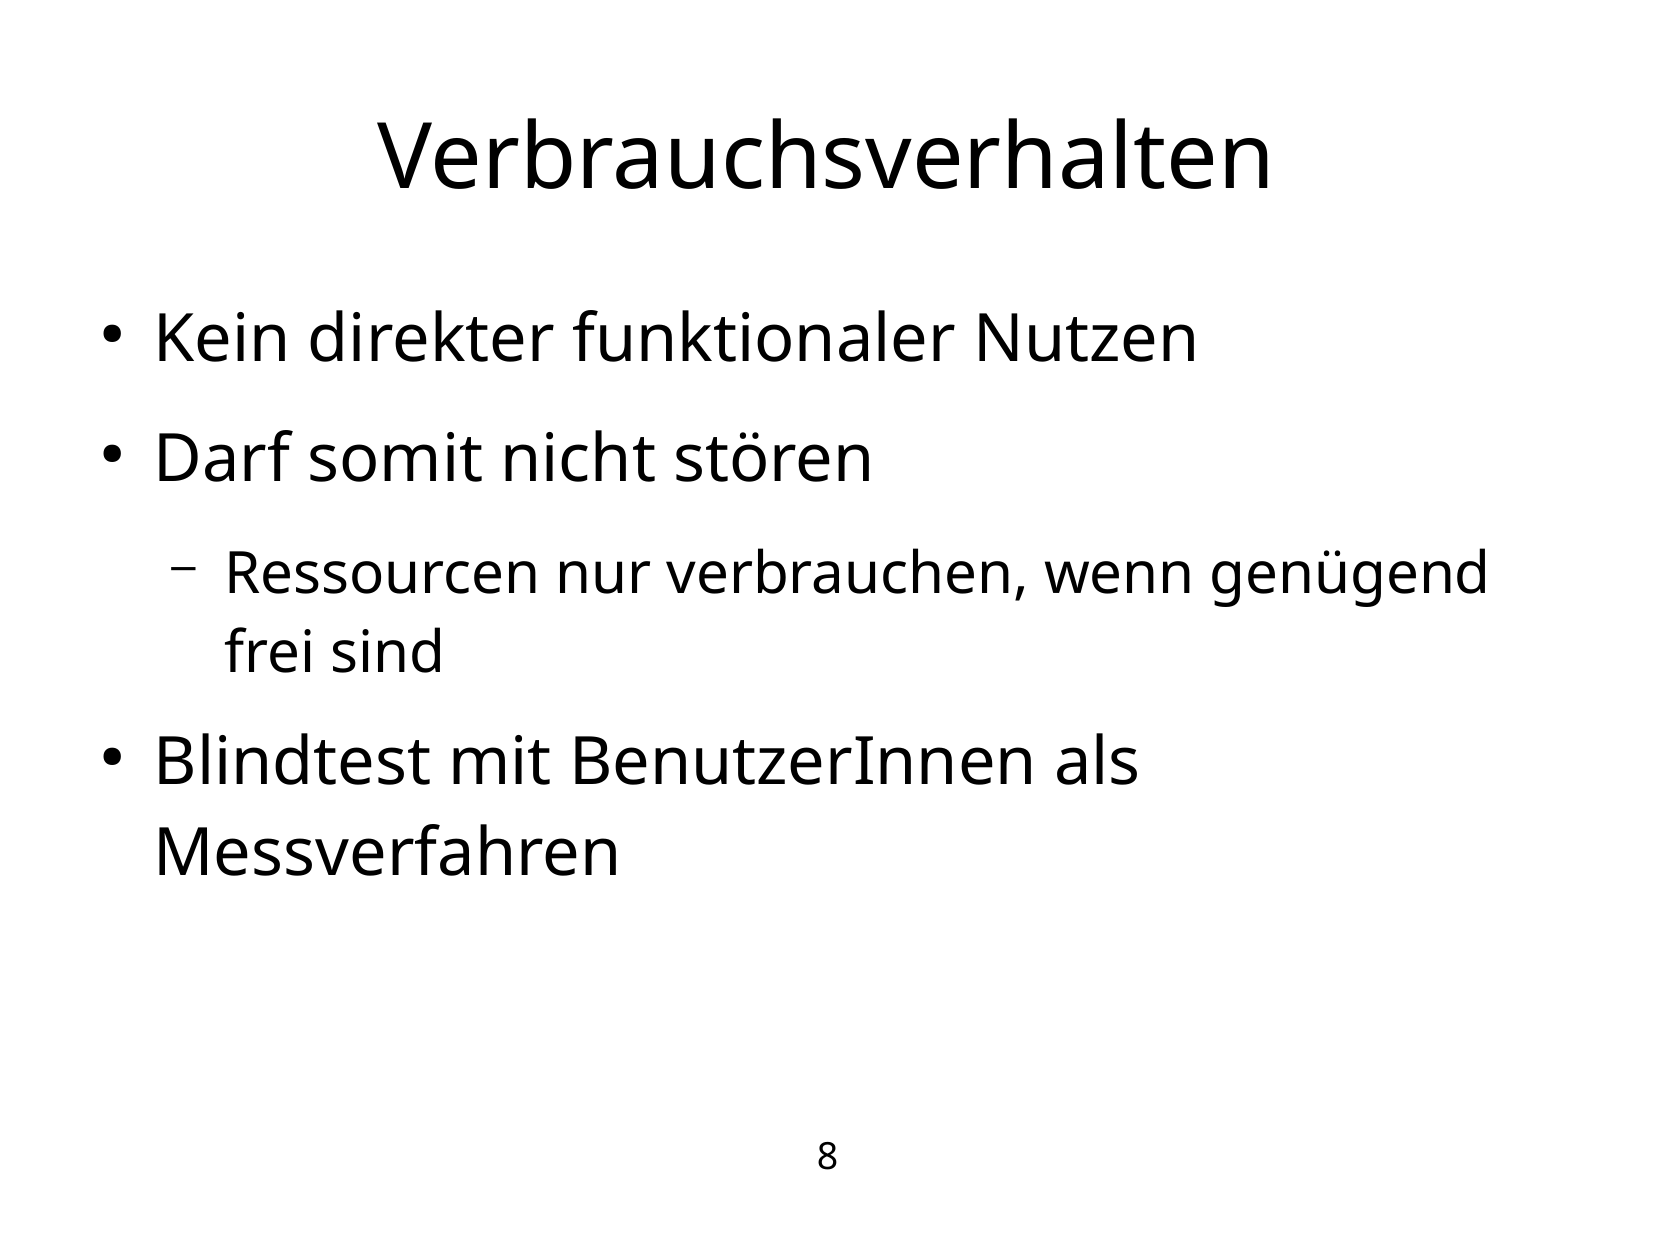

# Verbrauchsverhalten
Kein direkter funktionaler Nutzen
Darf somit nicht stören
Ressourcen nur verbrauchen, wenn genügend frei sind
Blindtest mit BenutzerInnen als Messverfahren